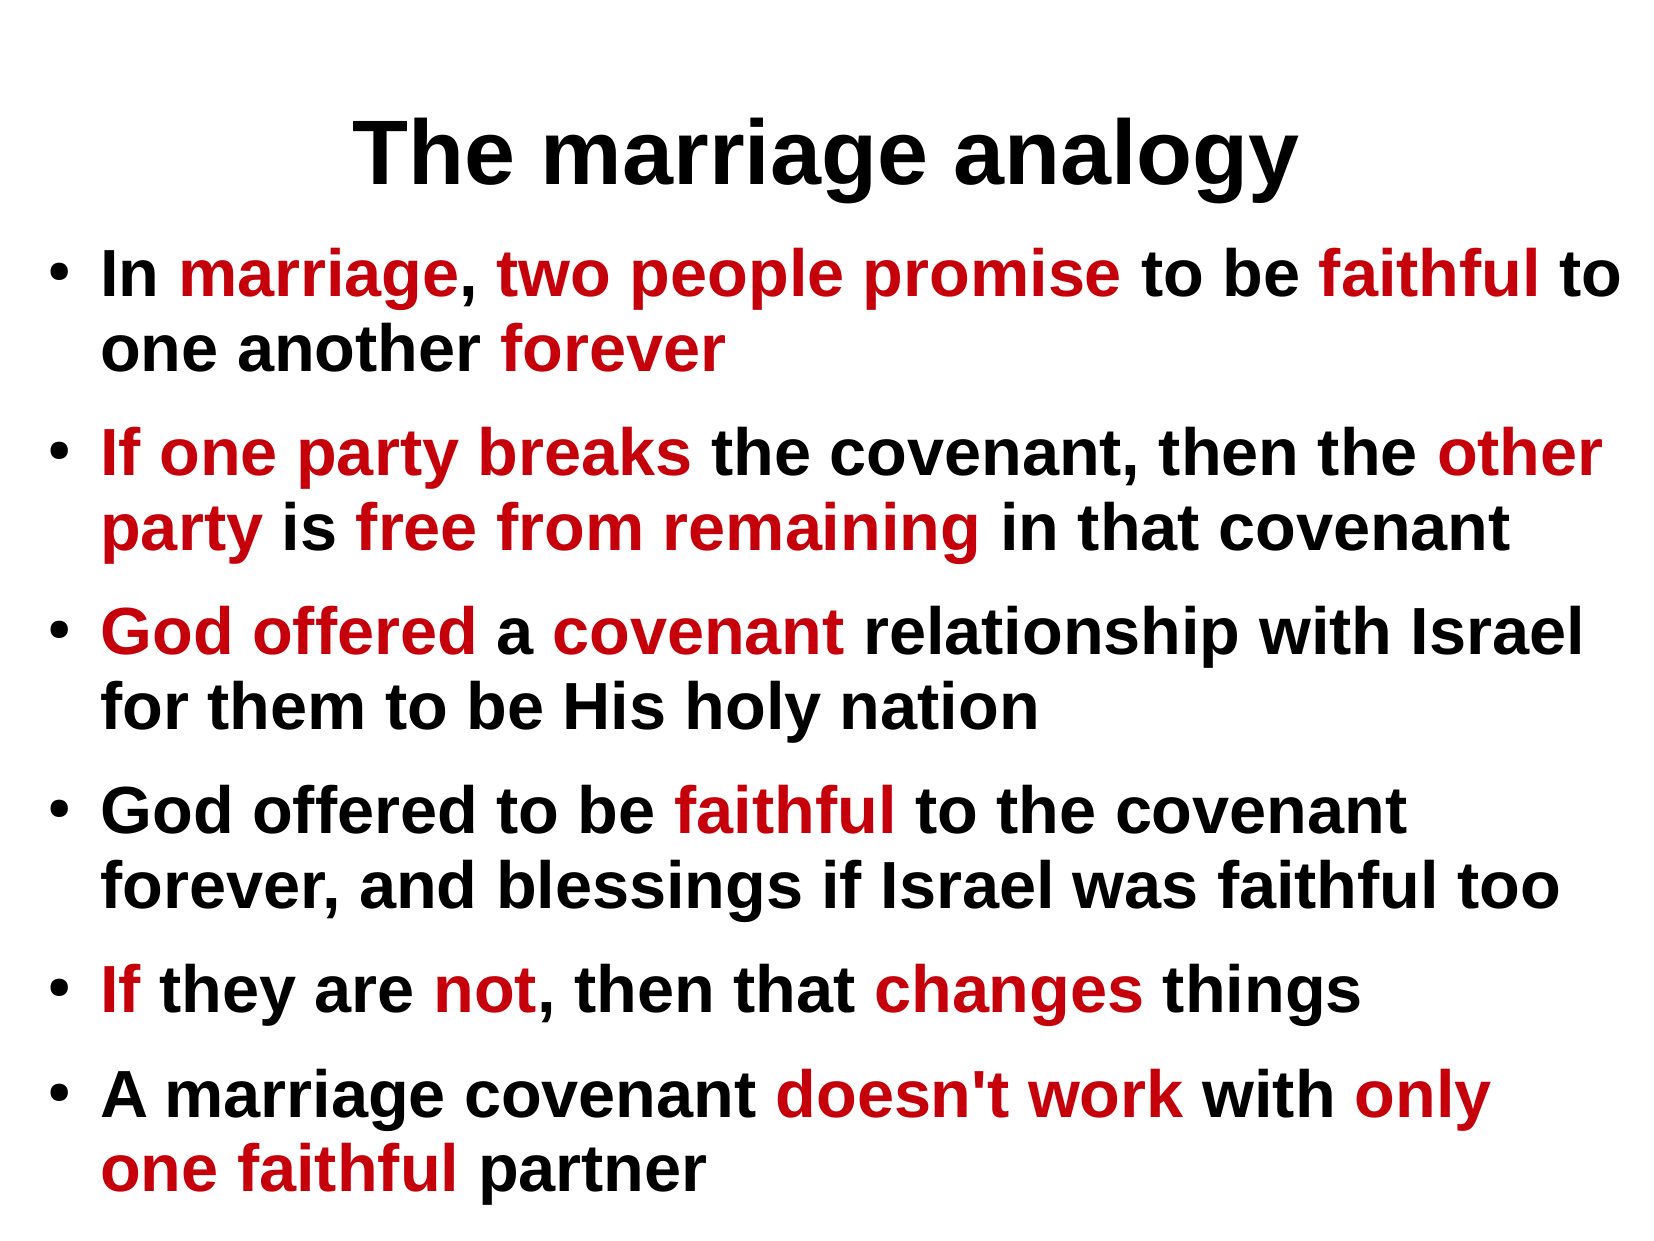

# The marriage analogy
In marriage, two people promise to be faithful to one another forever
If one party breaks the covenant, then the other party is free from remaining in that covenant
God offered a covenant relationship with Israel for them to be His holy nation
God offered to be faithful to the covenant forever, and blessings if Israel was faithful too
If they are not, then that changes things
A marriage covenant doesn't work with only one faithful partner